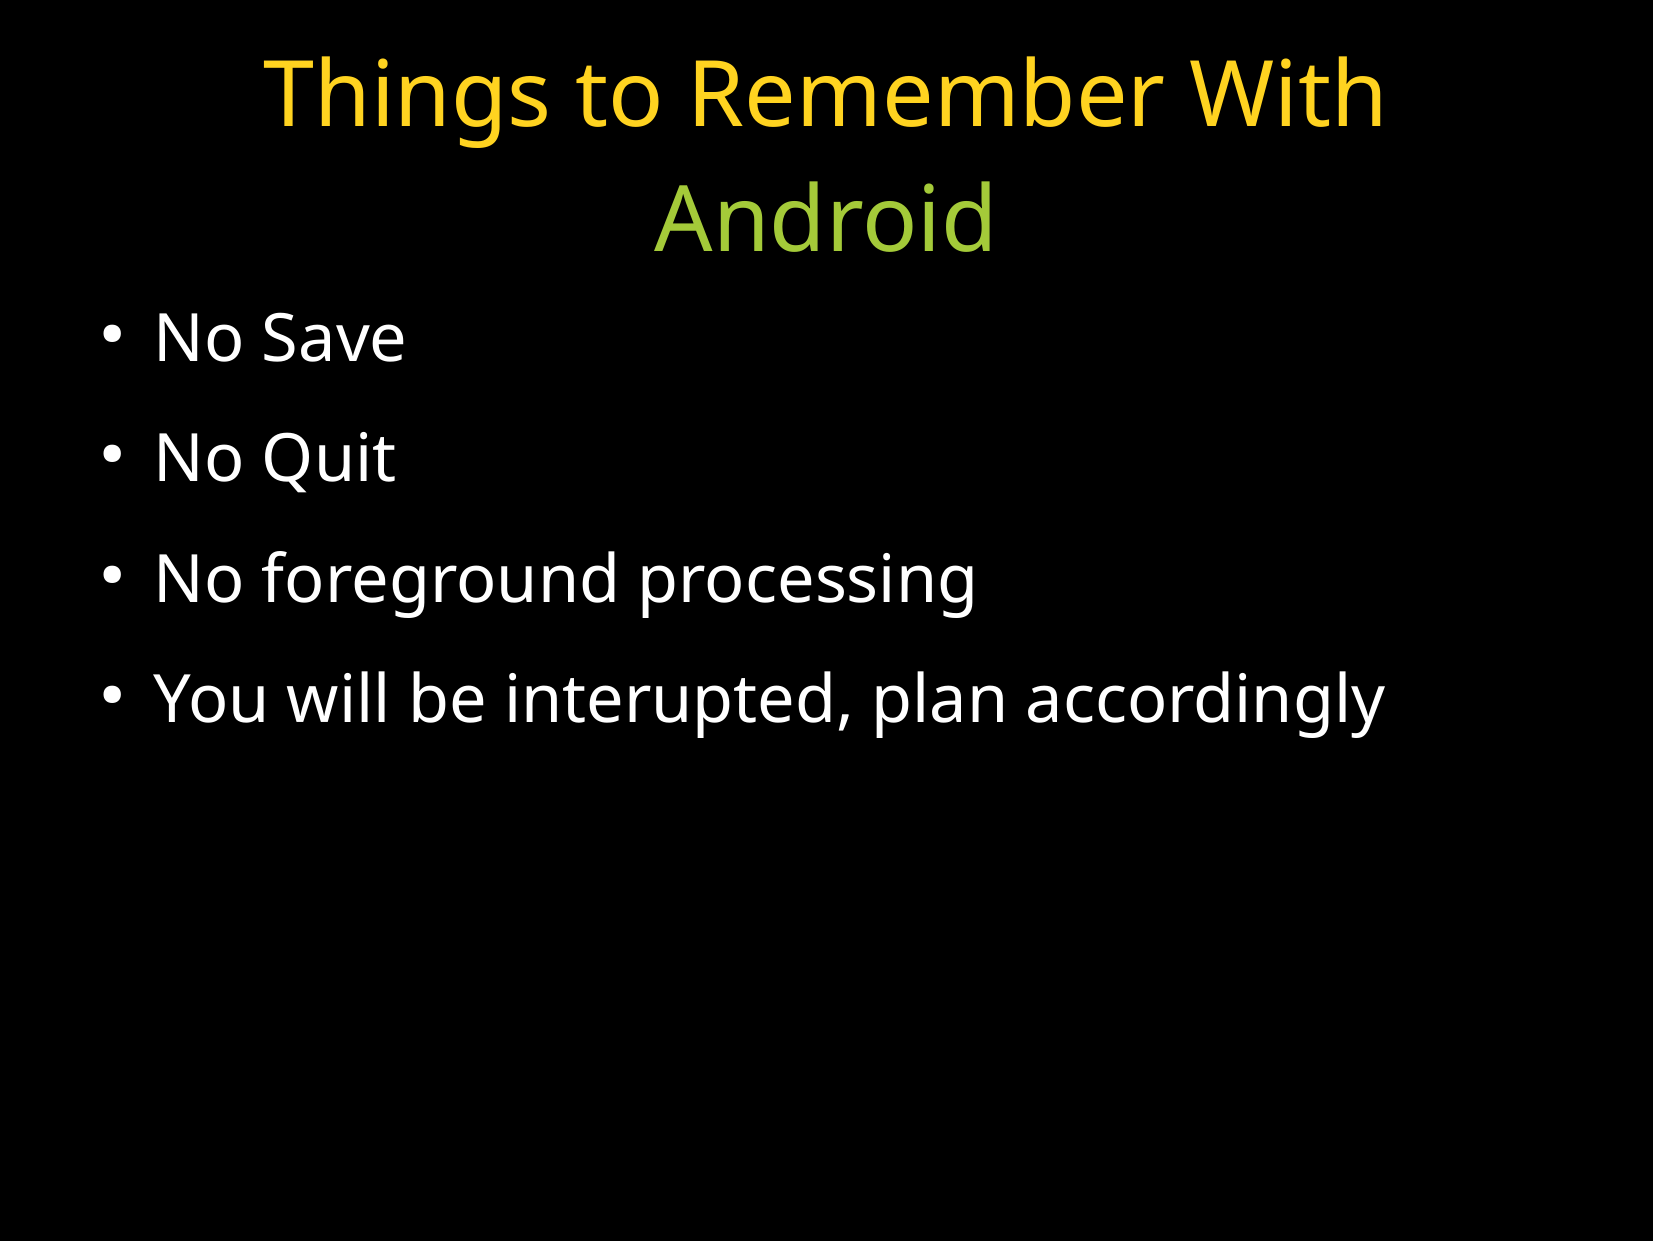

# Things to Remember With Android
No Save
No Quit
No foreground processing
You will be interupted, plan accordingly